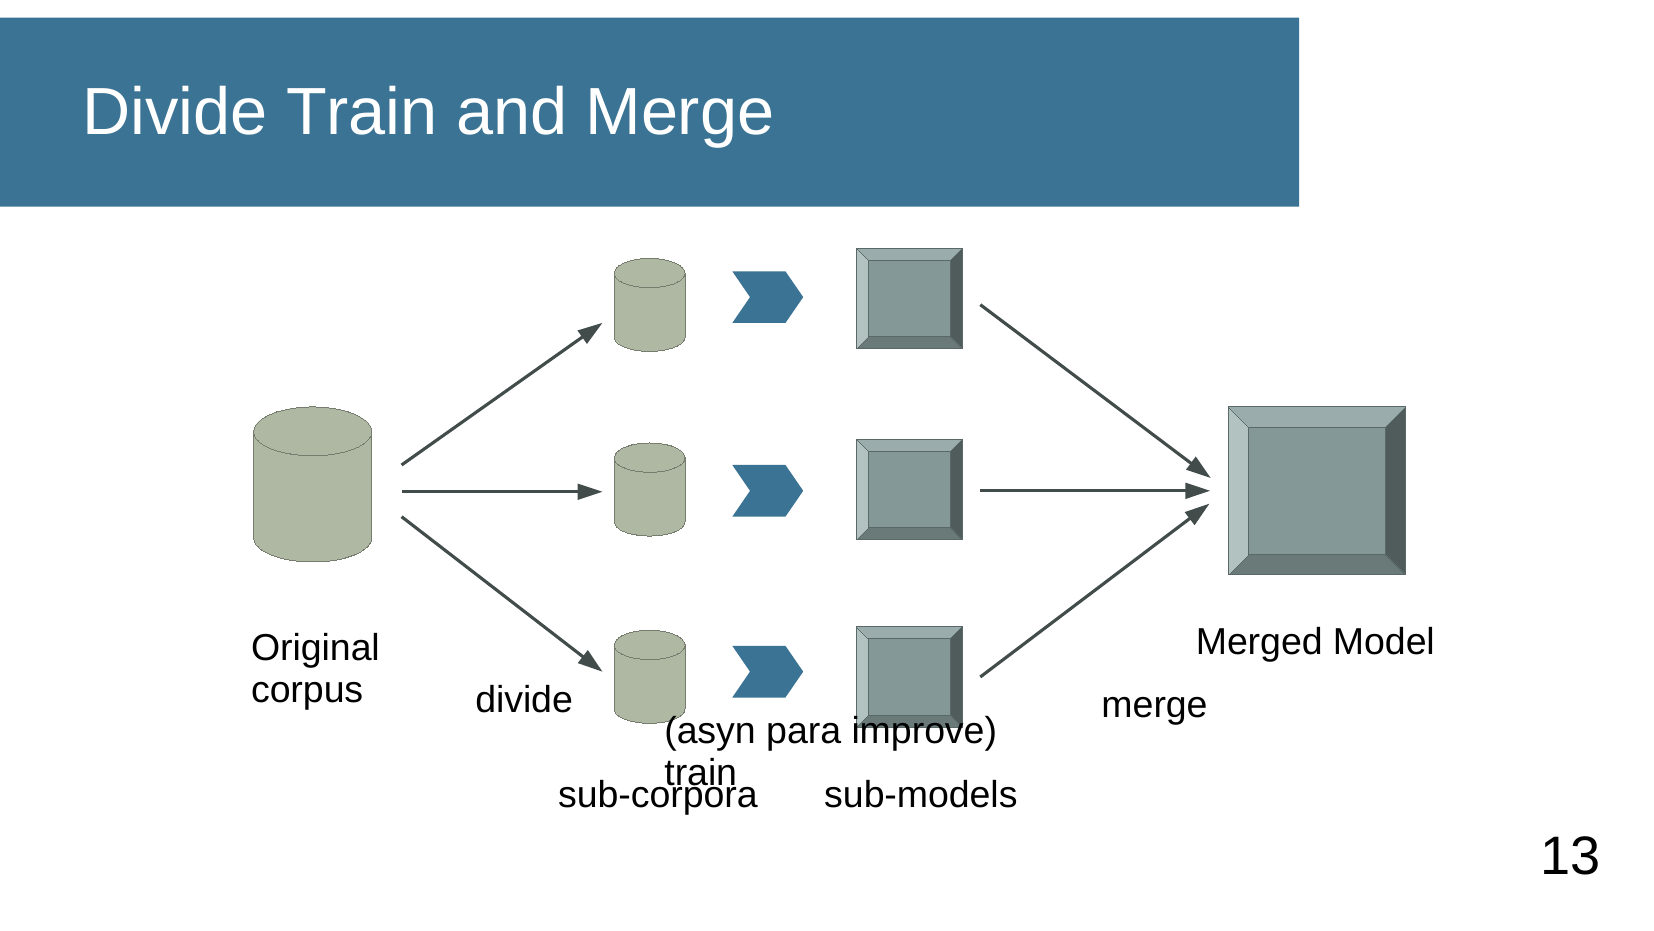

# Divide Train and Merge
Merged Model
Original
corpus
divide
merge
(asyn para improve)
train
sub-corpora
sub-models